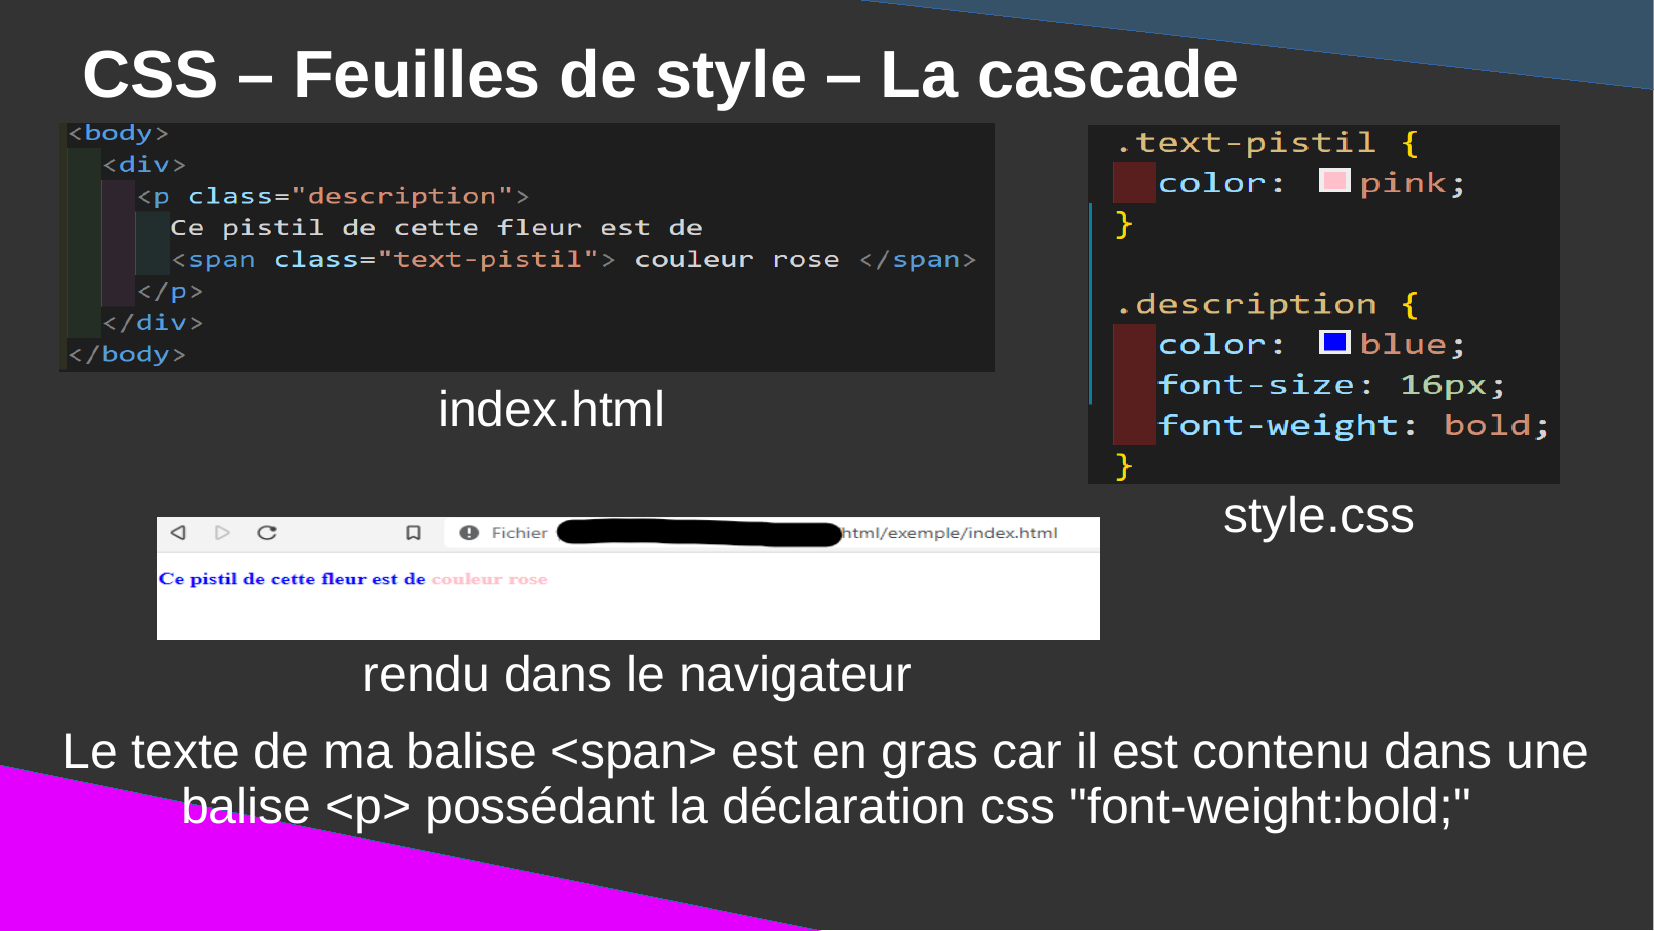

# CSS – Feuilles de style – La cascade
index.html
style.css
rendu dans le navigateur
Le texte de ma balise <span> est en gras car il est contenu dans une balise <p> possédant la déclaration css "font-weight:bold;"